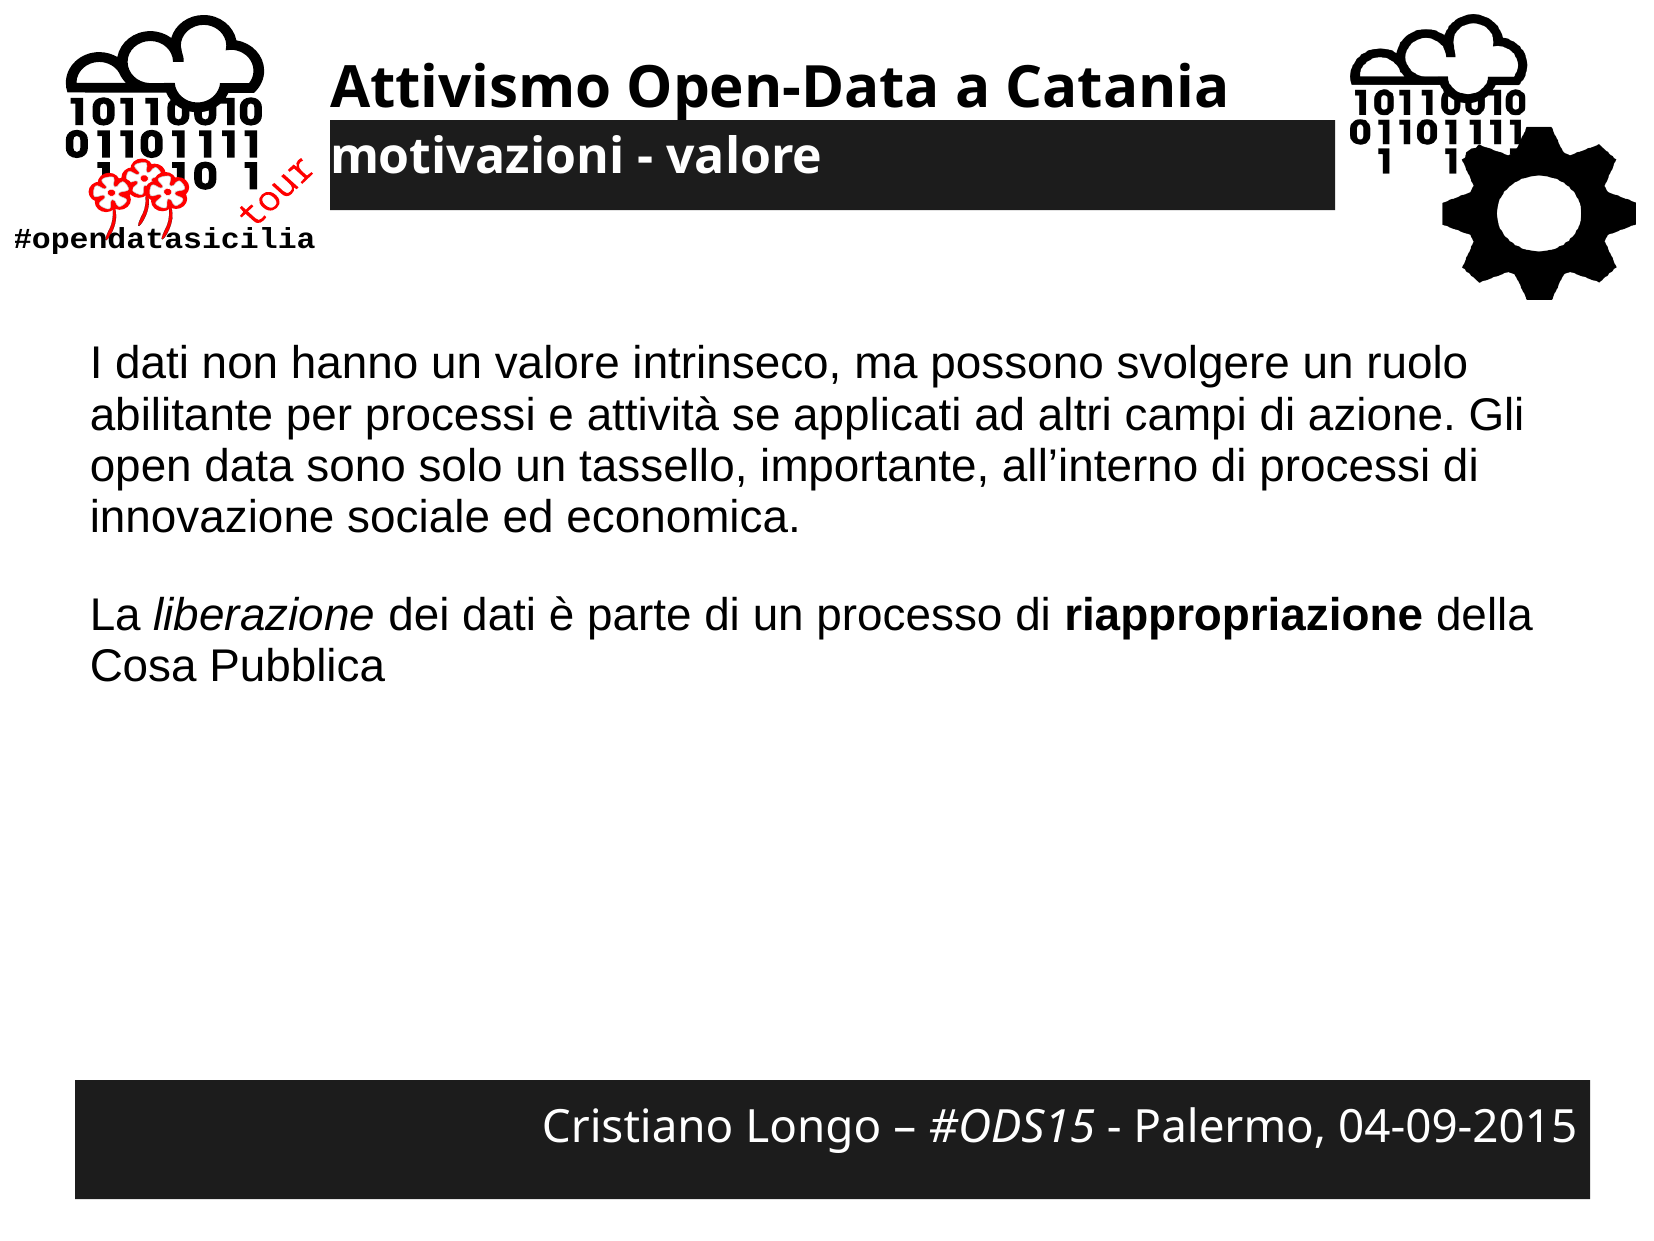

# Attivismo Open-Data a Catania
motivazioni - valore
I dati non hanno un valore intrinseco, ma possono svolgere un ruolo abilitante per processi e attività se applicati ad altri campi di azione. Gli open data sono solo un tassello, importante, all’interno di processi di innovazione sociale ed economica.
La liberazione dei dati è parte di un processo di riappropriazione della Cosa Pubblica
 Cristiano Longo – #ODS15 - Palermo, 04-09-2015